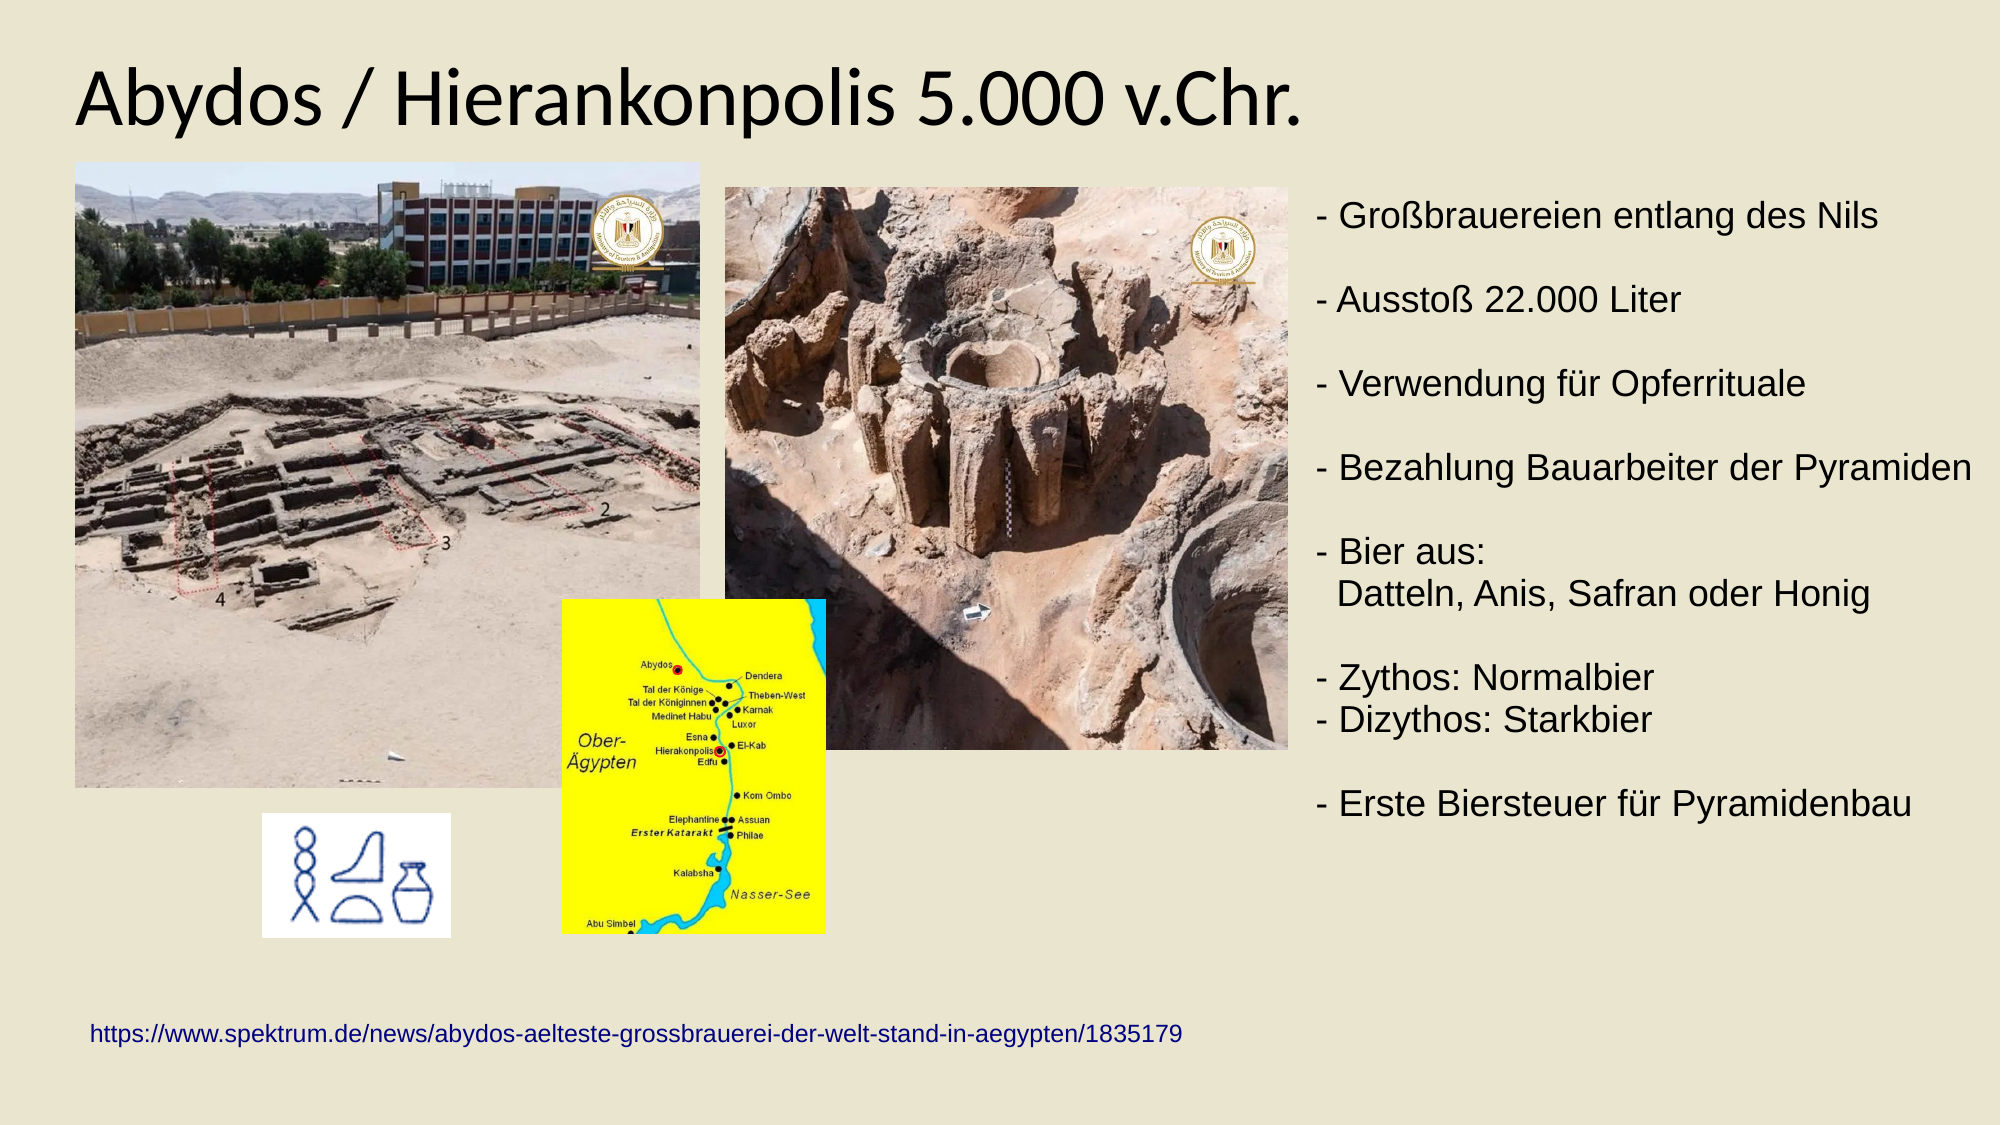

# Abydos / Hierankonpolis 5.000 v.Chr.
- Großbrauereien entlang des Nils
- Ausstoß 22.000 Liter
- Verwendung für Opferrituale
- Bezahlung Bauarbeiter der Pyramiden
- Bier aus:
 Datteln, Anis, Safran oder Honig
- Zythos: Normalbier
- Dizythos: Starkbier
- Erste Biersteuer für Pyramidenbau
https://www.spektrum.de/news/abydos-aelteste-grossbrauerei-der-welt-stand-in-aegypten/1835179